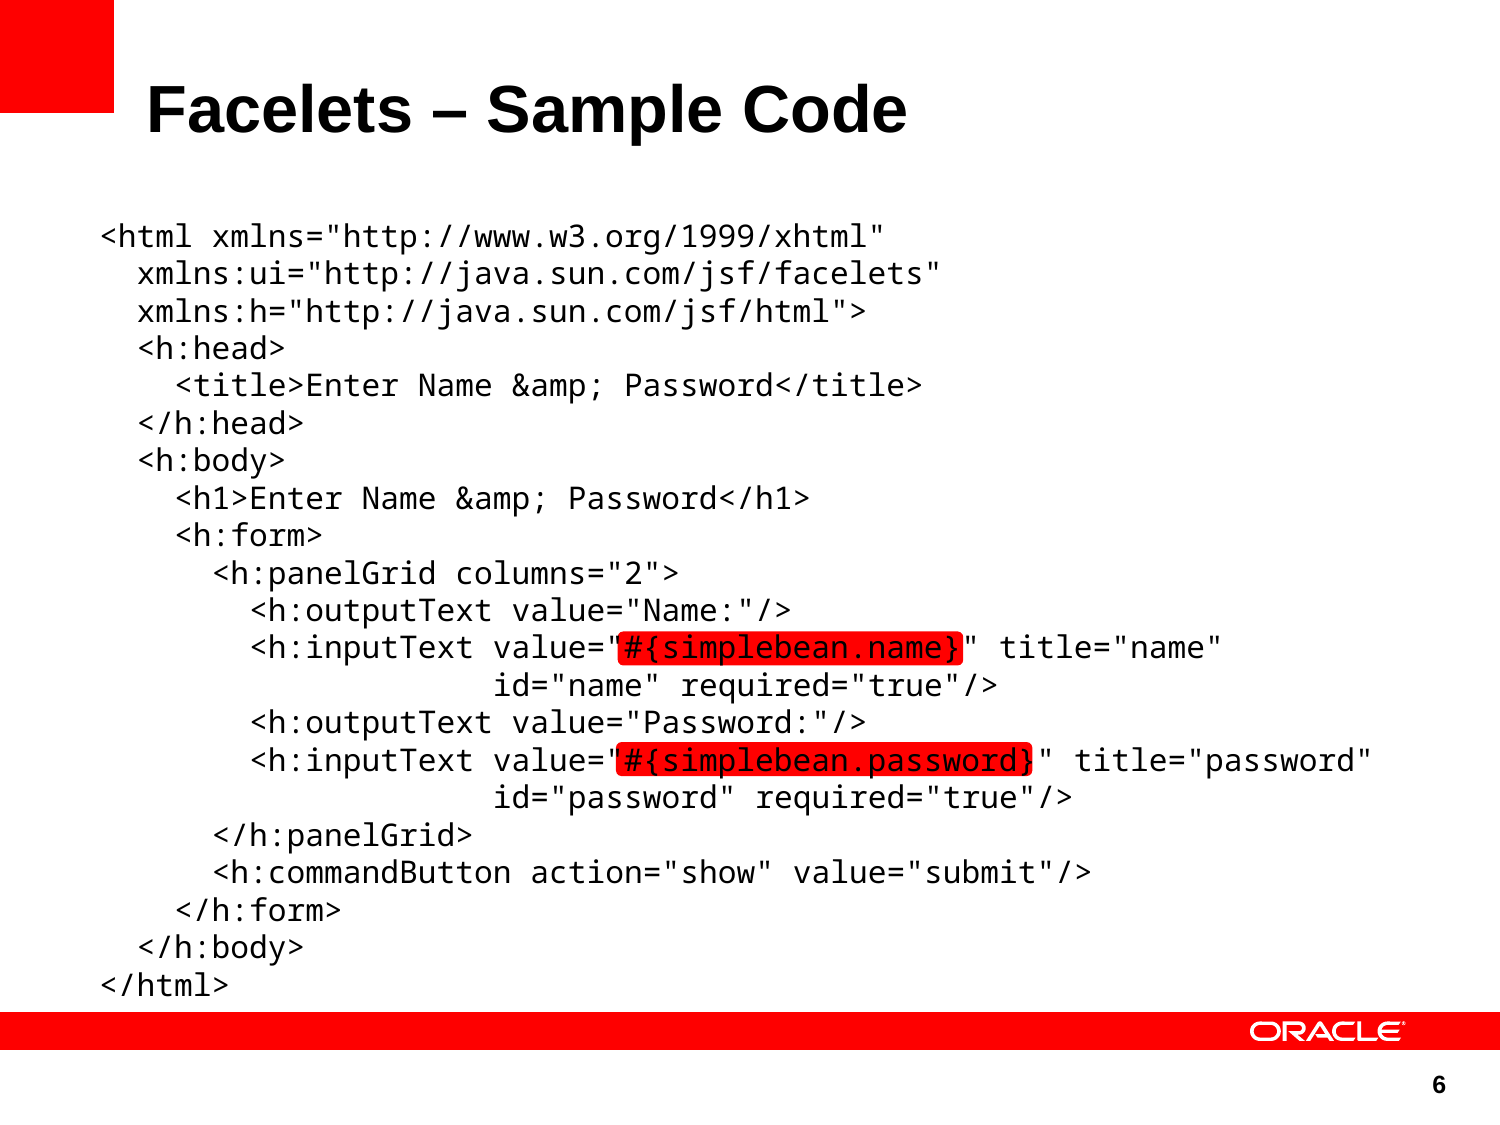

# Facelets – Sample Code
<html xmlns="http://www.w3.org/1999/xhtml"
 xmlns:ui="http://java.sun.com/jsf/facelets"
 xmlns:h="http://java.sun.com/jsf/html">
 <h:head>
 <title>Enter Name &amp; Password</title>
 </h:head>
 <h:body>
 <h1>Enter Name &amp; Password</h1>
 <h:form>
 <h:panelGrid columns="2">
 <h:outputText value="Name:"/>
 <h:inputText value="#{simplebean.name}" title="name"
 id="name" required="true"/>
 <h:outputText value="Password:"/>
 <h:inputText value="#{simplebean.password}" title="password"
 id="password" required="true"/>
 </h:panelGrid>
 <h:commandButton action="show" value="submit"/>
 </h:form>
 </h:body>
</html>